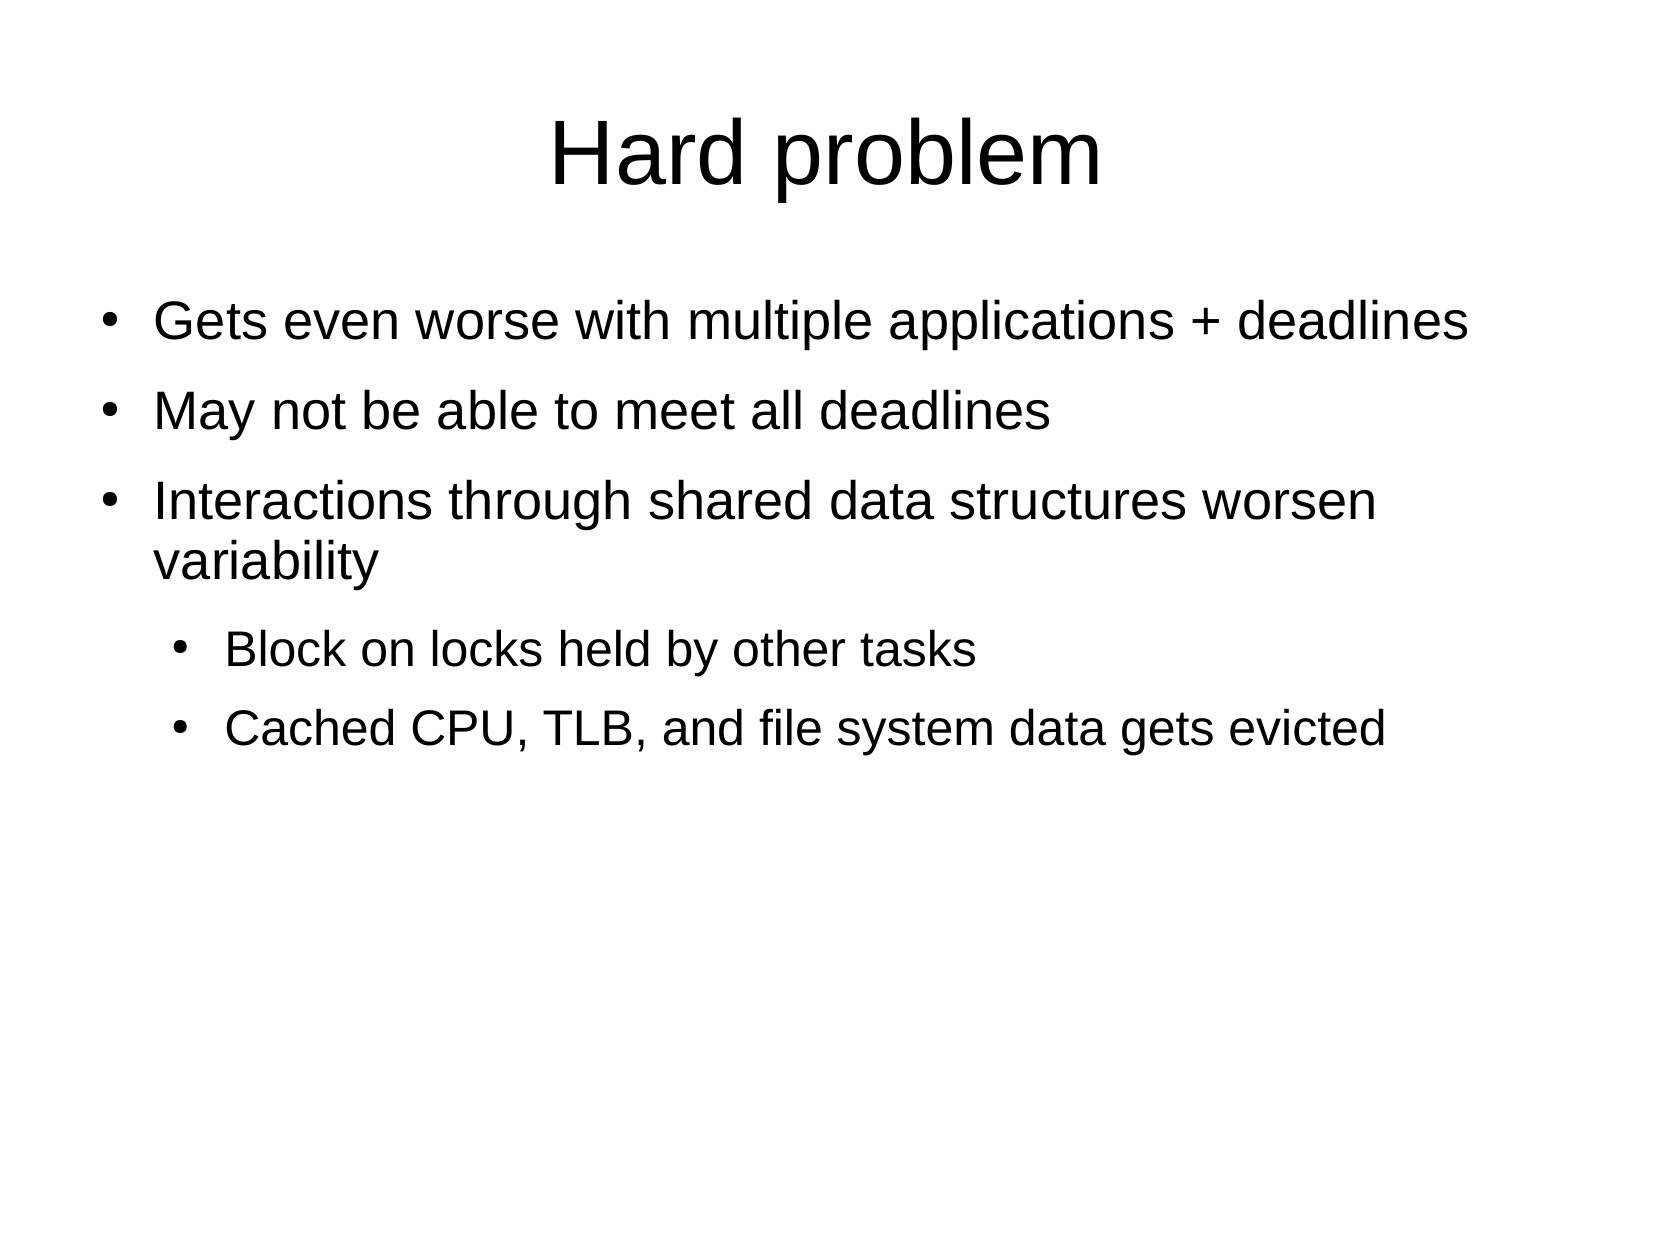

# Hard problem
Gets even worse with multiple applications + deadlines
May not be able to meet all deadlines
Interactions through shared data structures worsen variability
Block on locks held by other tasks
Cached CPU, TLB, and file system data gets evicted